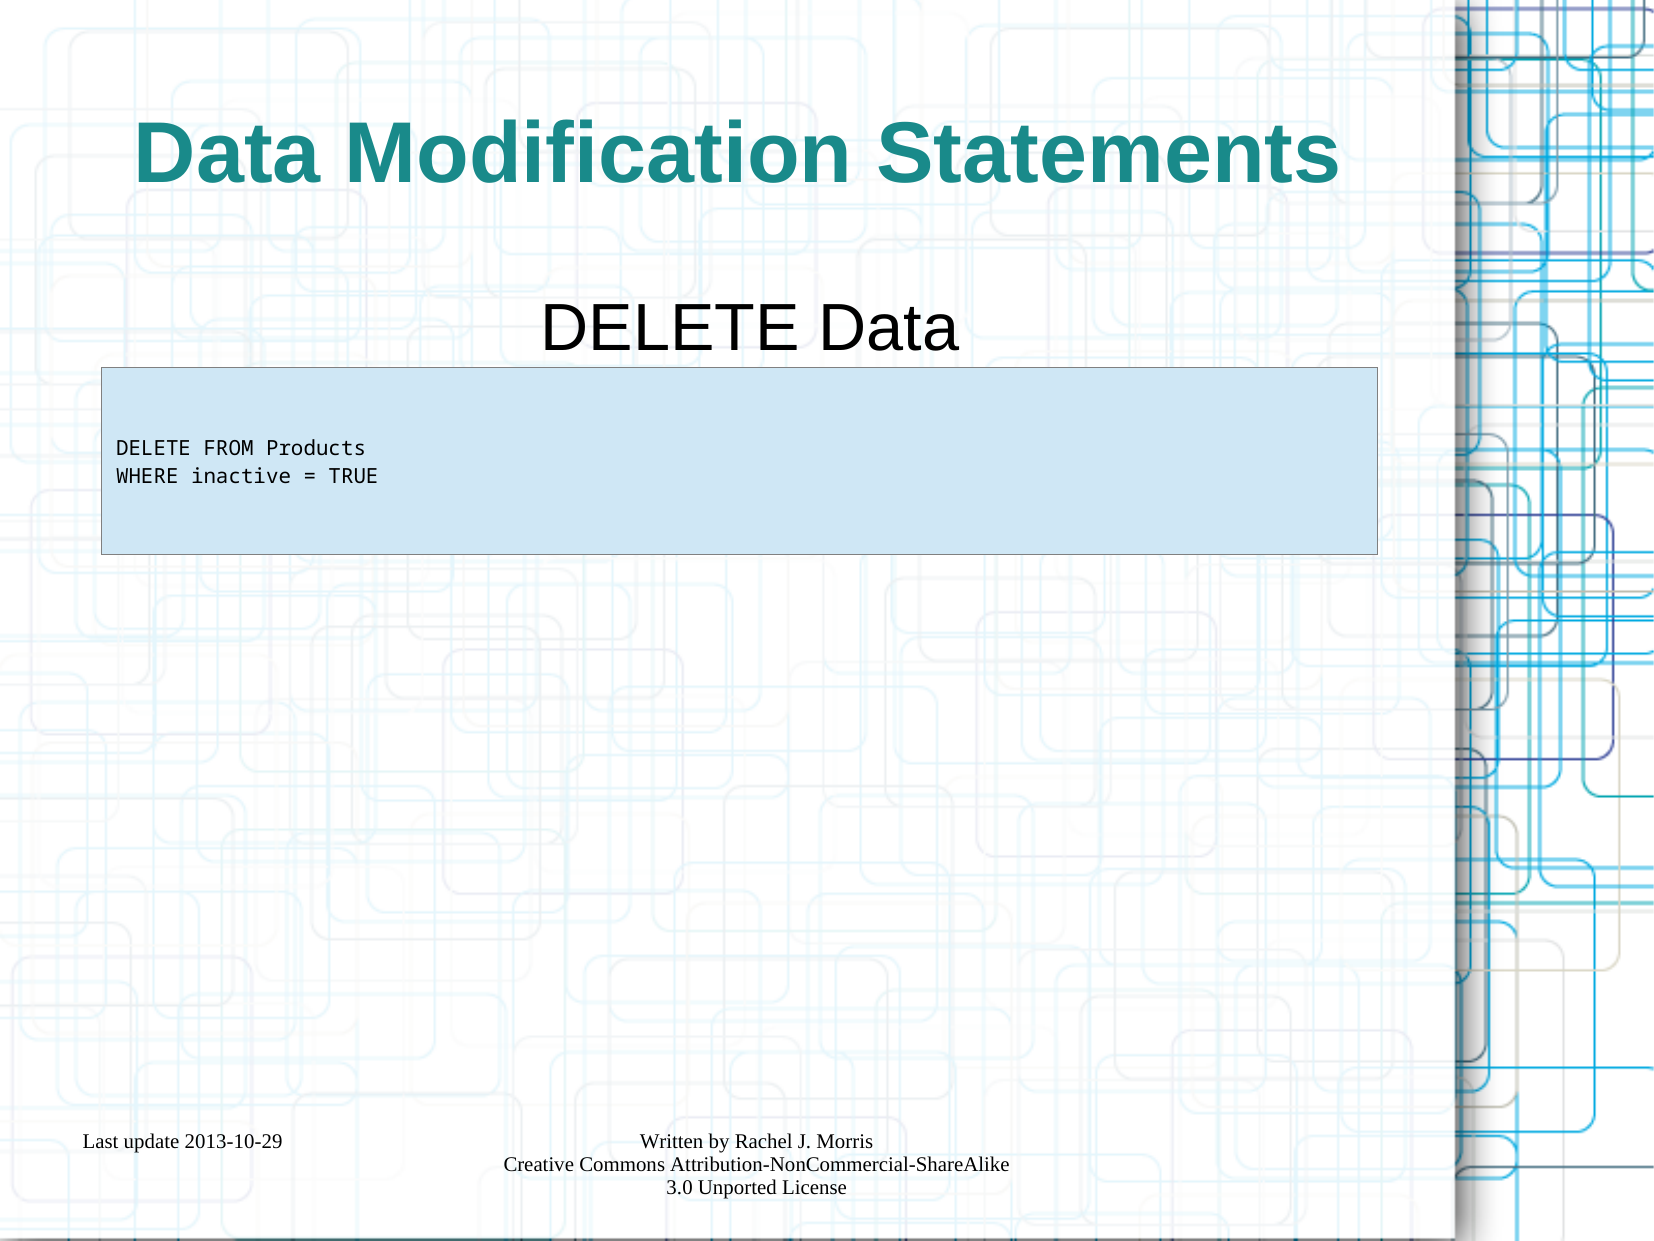

# Data Modification Statements
DELETE Data
DELETE FROM Products
WHERE inactive = TRUE